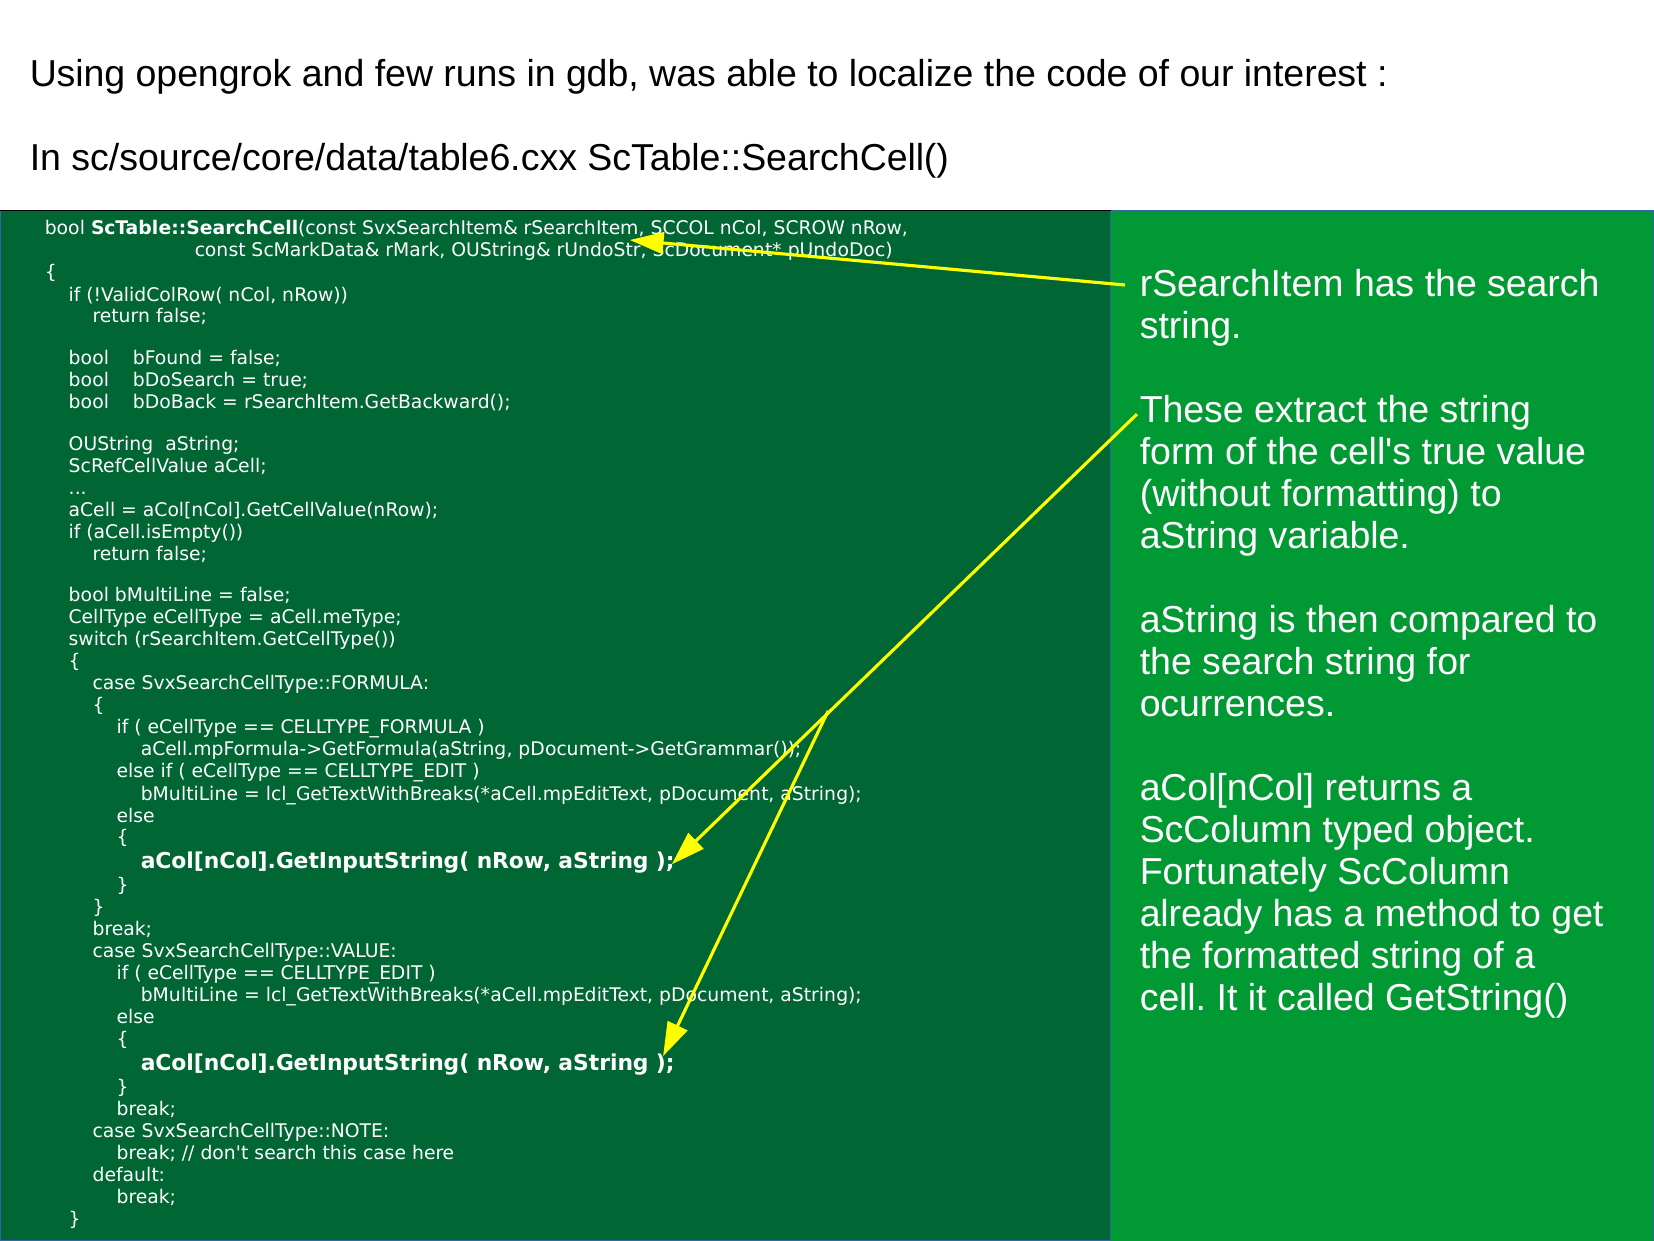

Using opengrok and few runs in gdb, was able to localize the code of our interest :
In sc/source/core/data/table6.cxx ScTable::SearchCell()
bool ScTable::SearchCell(const SvxSearchItem& rSearchItem, SCCOL nCol, SCROW nRow,
 const ScMarkData& rMark, OUString& rUndoStr, ScDocument* pUndoDoc)
{
 if (!ValidColRow( nCol, nRow))
 return false;
 bool bFound = false;
 bool bDoSearch = true;
 bool bDoBack = rSearchItem.GetBackward();
 OUString aString;
 ScRefCellValue aCell;
 ...
 aCell = aCol[nCol].GetCellValue(nRow);
 if (aCell.isEmpty())
 return false;
 bool bMultiLine = false;
 CellType eCellType = aCell.meType;
 switch (rSearchItem.GetCellType())
 {
 case SvxSearchCellType::FORMULA:
 {
 if ( eCellType == CELLTYPE_FORMULA )
 aCell.mpFormula->GetFormula(aString, pDocument->GetGrammar());
 else if ( eCellType == CELLTYPE_EDIT )
 bMultiLine = lcl_GetTextWithBreaks(*aCell.mpEditText, pDocument, aString);
 else
 {
 aCol[nCol].GetInputString( nRow, aString );
 }
 }
 break;
 case SvxSearchCellType::VALUE:
 if ( eCellType == CELLTYPE_EDIT )
 bMultiLine = lcl_GetTextWithBreaks(*aCell.mpEditText, pDocument, aString);
 else
 {
 aCol[nCol].GetInputString( nRow, aString );
 }
 break;
 case SvxSearchCellType::NOTE:
 break; // don't search this case here
 default:
 break;
 }
rSearchItem has the search string.
These extract the string form of the cell's true value (without formatting) to aString variable.
aString is then compared to the search string for ocurrences.
aCol[nCol] returns a ScColumn typed object. Fortunately ScColumn already has a method to get the formatted string of a cell. It it called GetString()